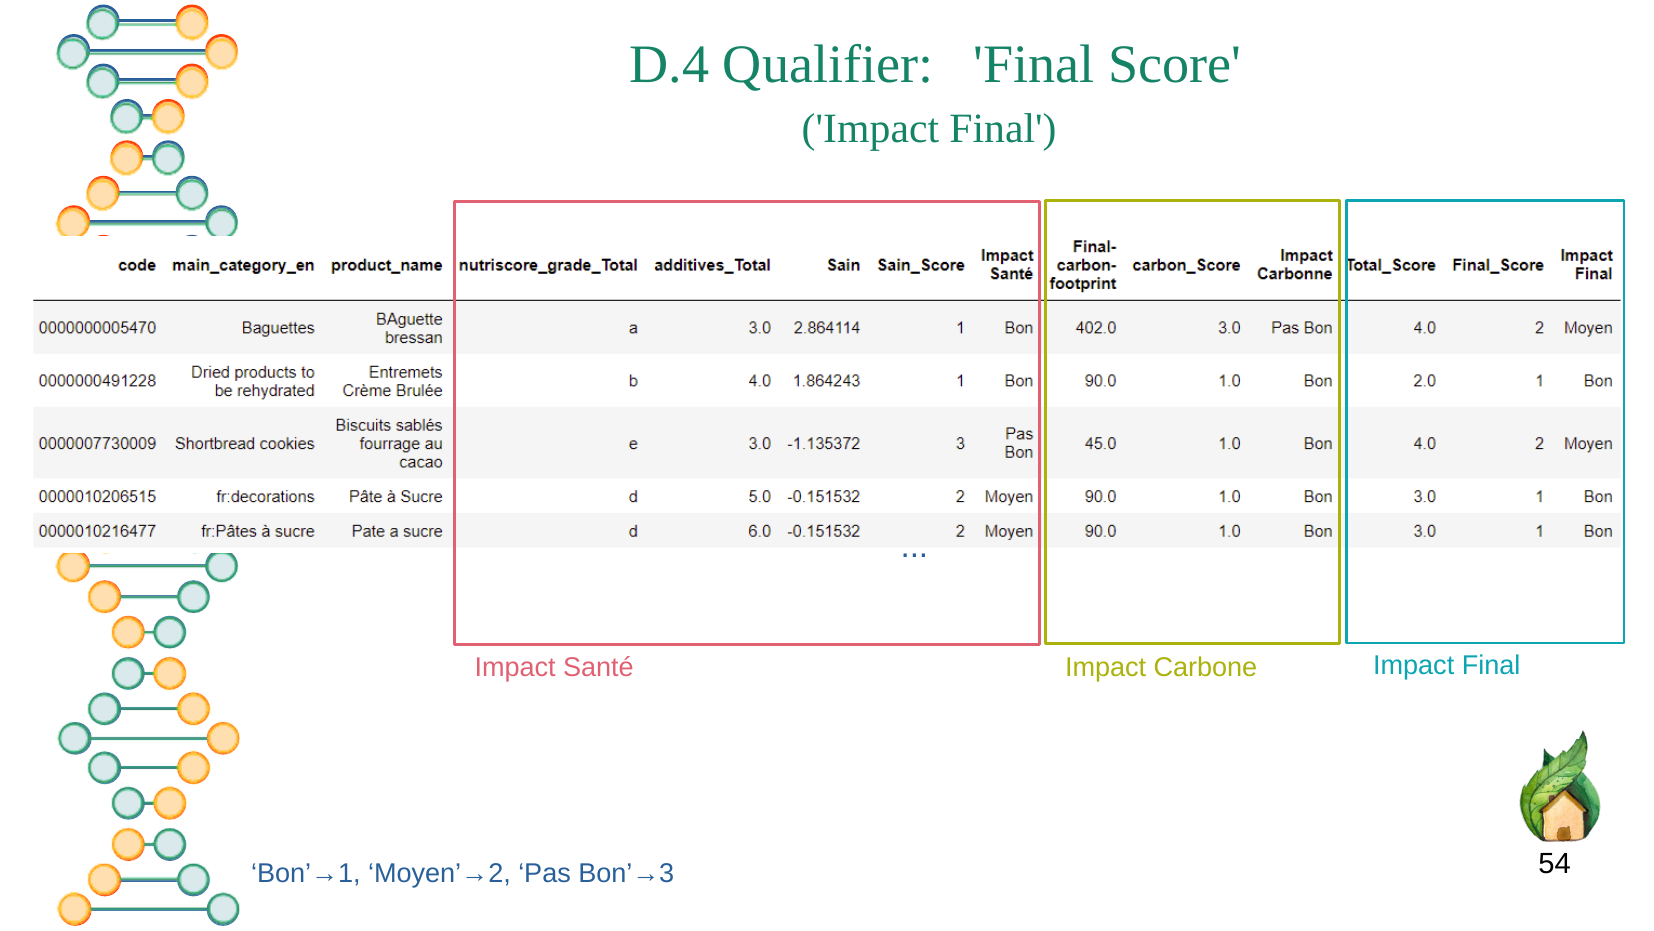

# D.4 Qualifier: 'Final Score' ('Impact Final')
...
Impact Final
Impact Santé
Impact Carbone
54
‘Bon’→1, ‘Moyen’→2, ‘Pas Bon’→3